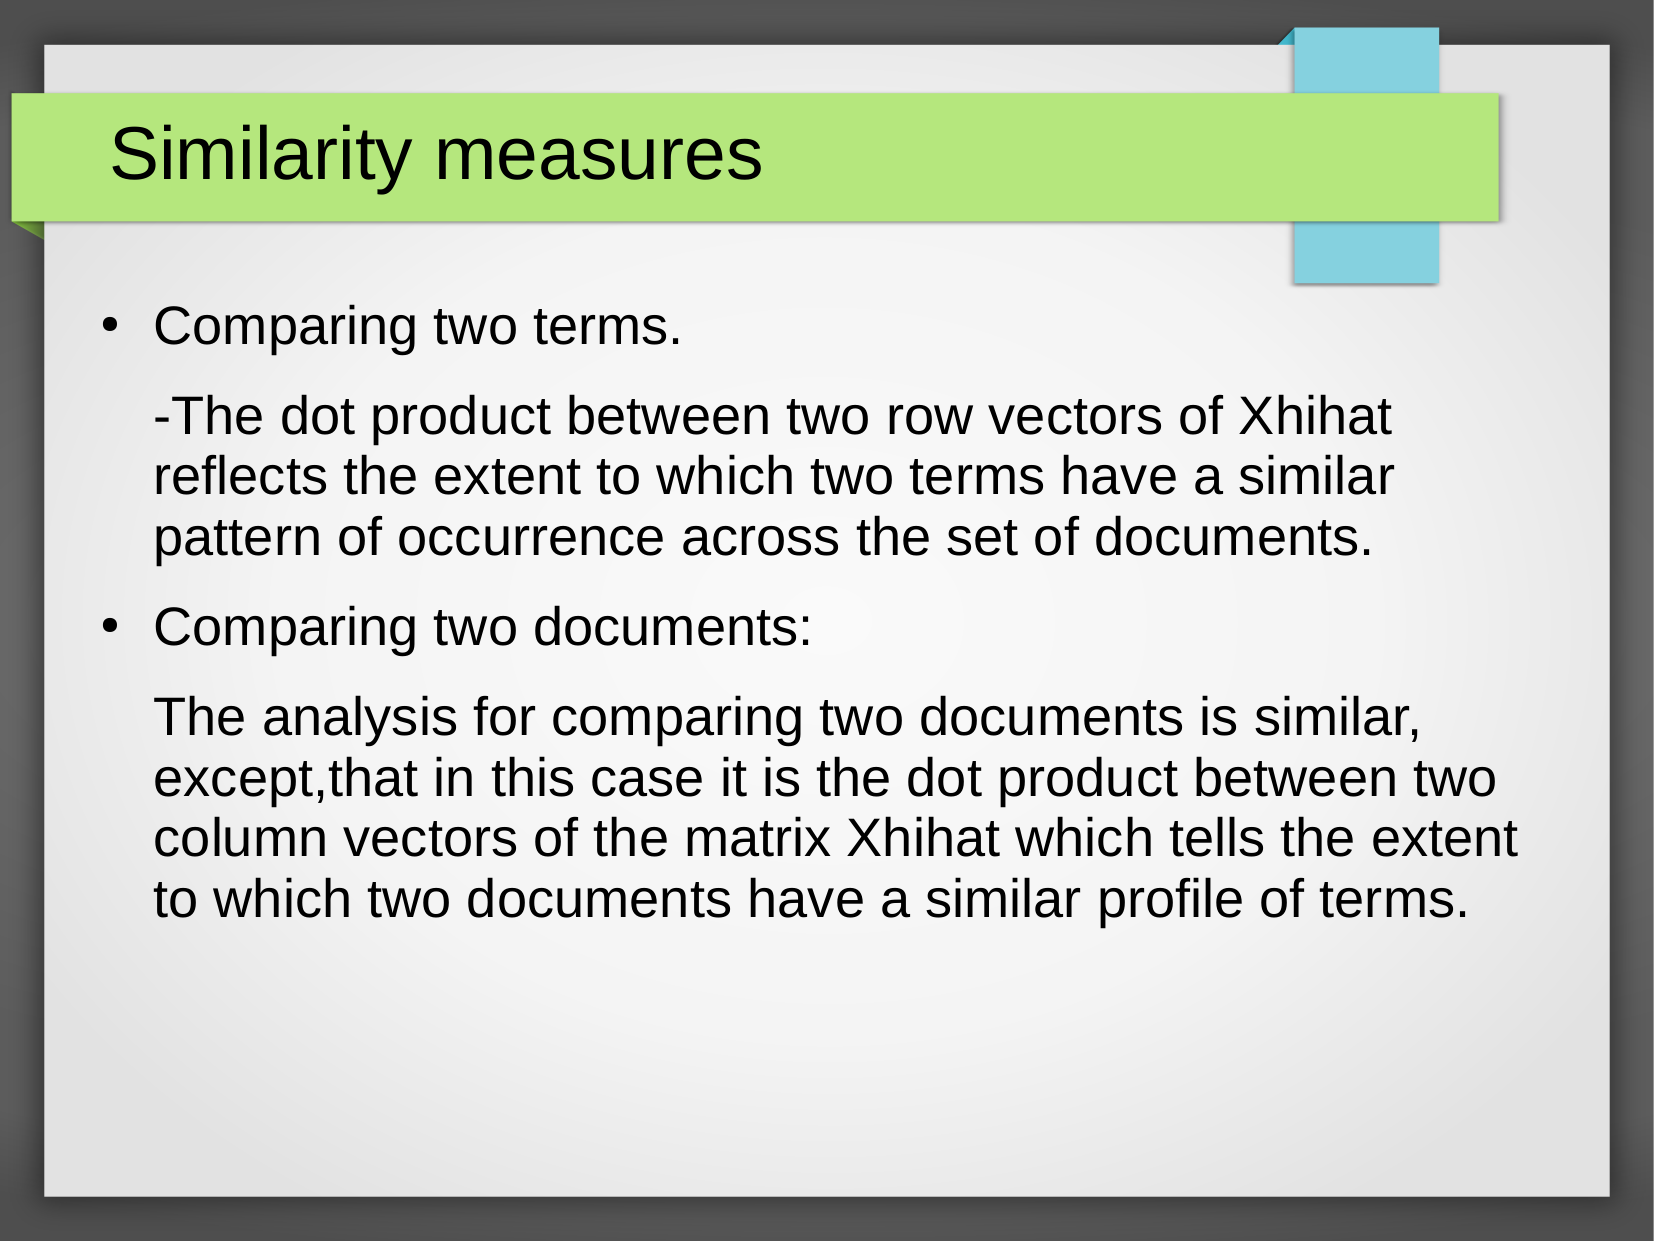

# Similarity measures
Comparing two terms.
-The dot product between two row vectors of Xhihat reflects the extent to which two terms have a similar pattern of occurrence across the set of documents.
Comparing two documents:
The analysis for comparing two documents is similar, except,that in this case it is the dot product between two column vectors of the matrix Xhihat which tells the extent to which two documents have a similar profile of terms.